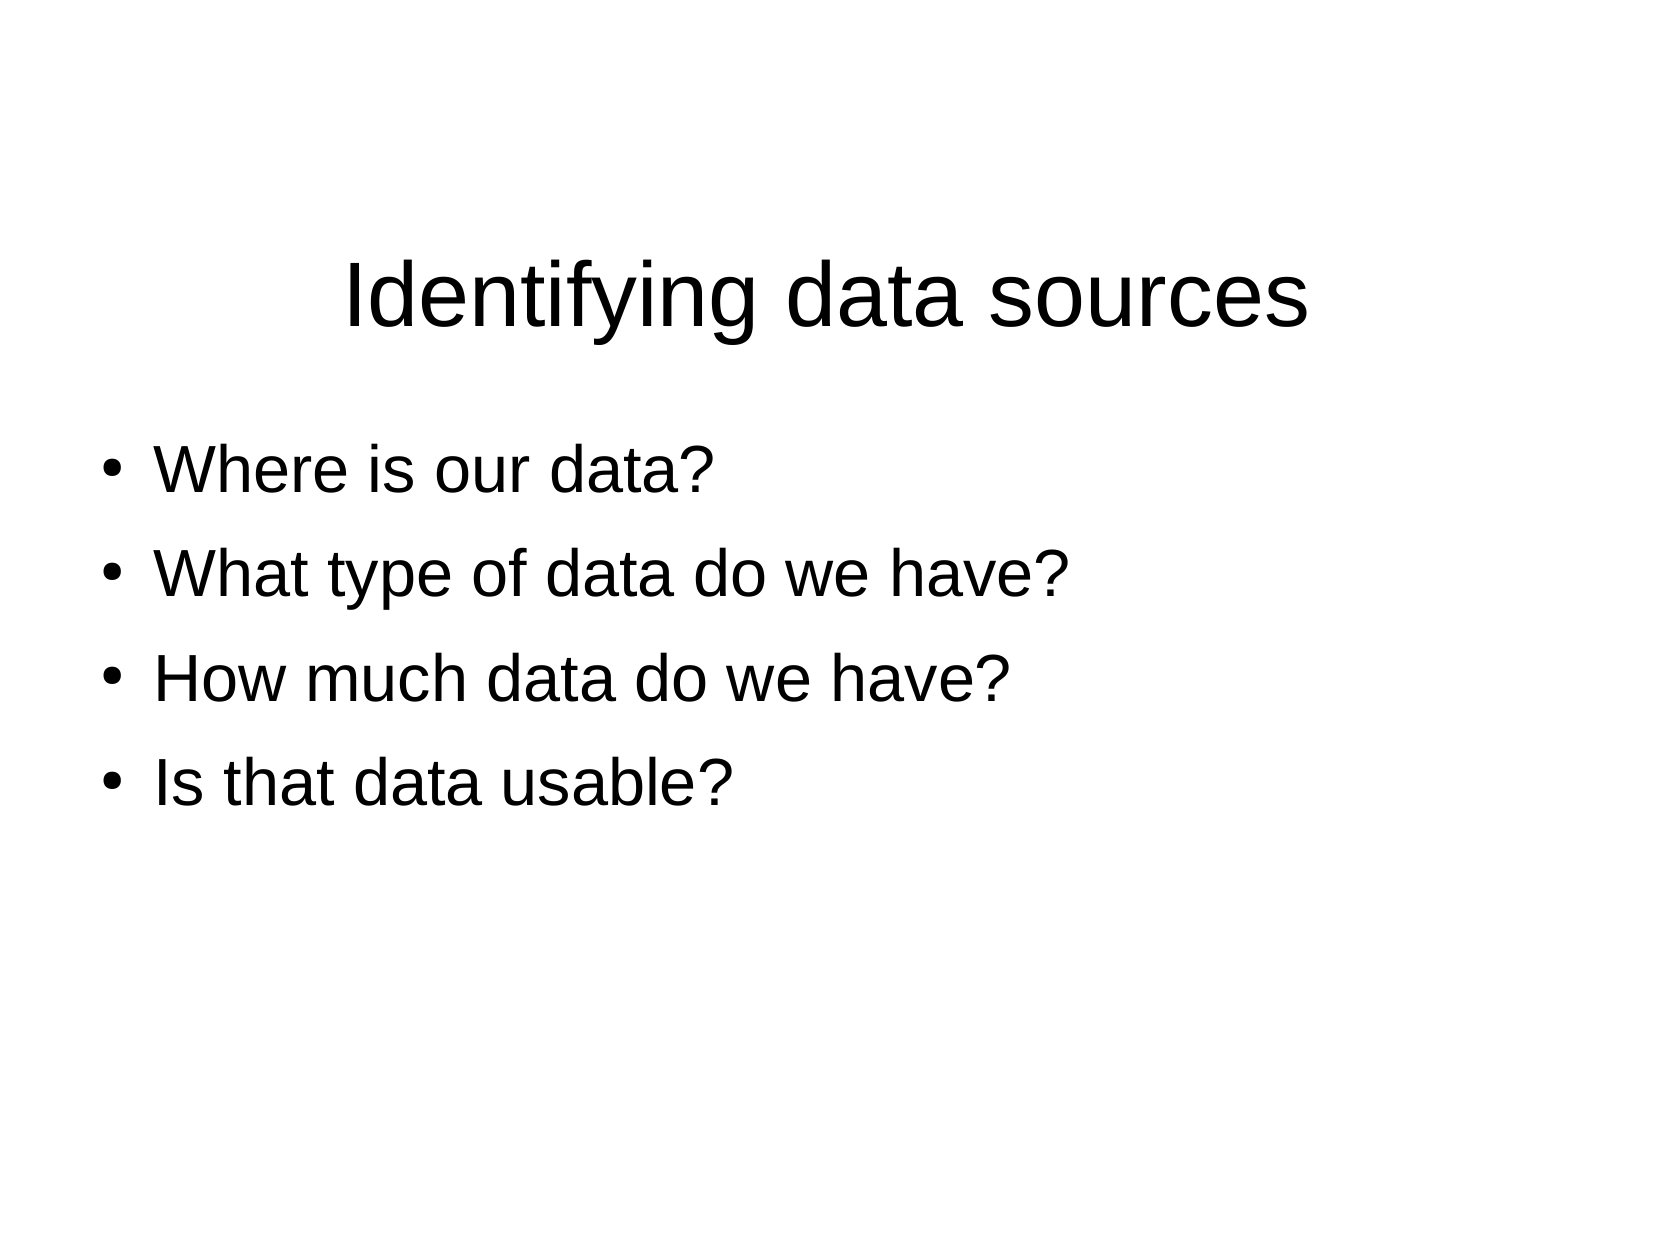

# Identifying data sources
Where is our data?
What type of data do we have?
How much data do we have?
Is that data usable?